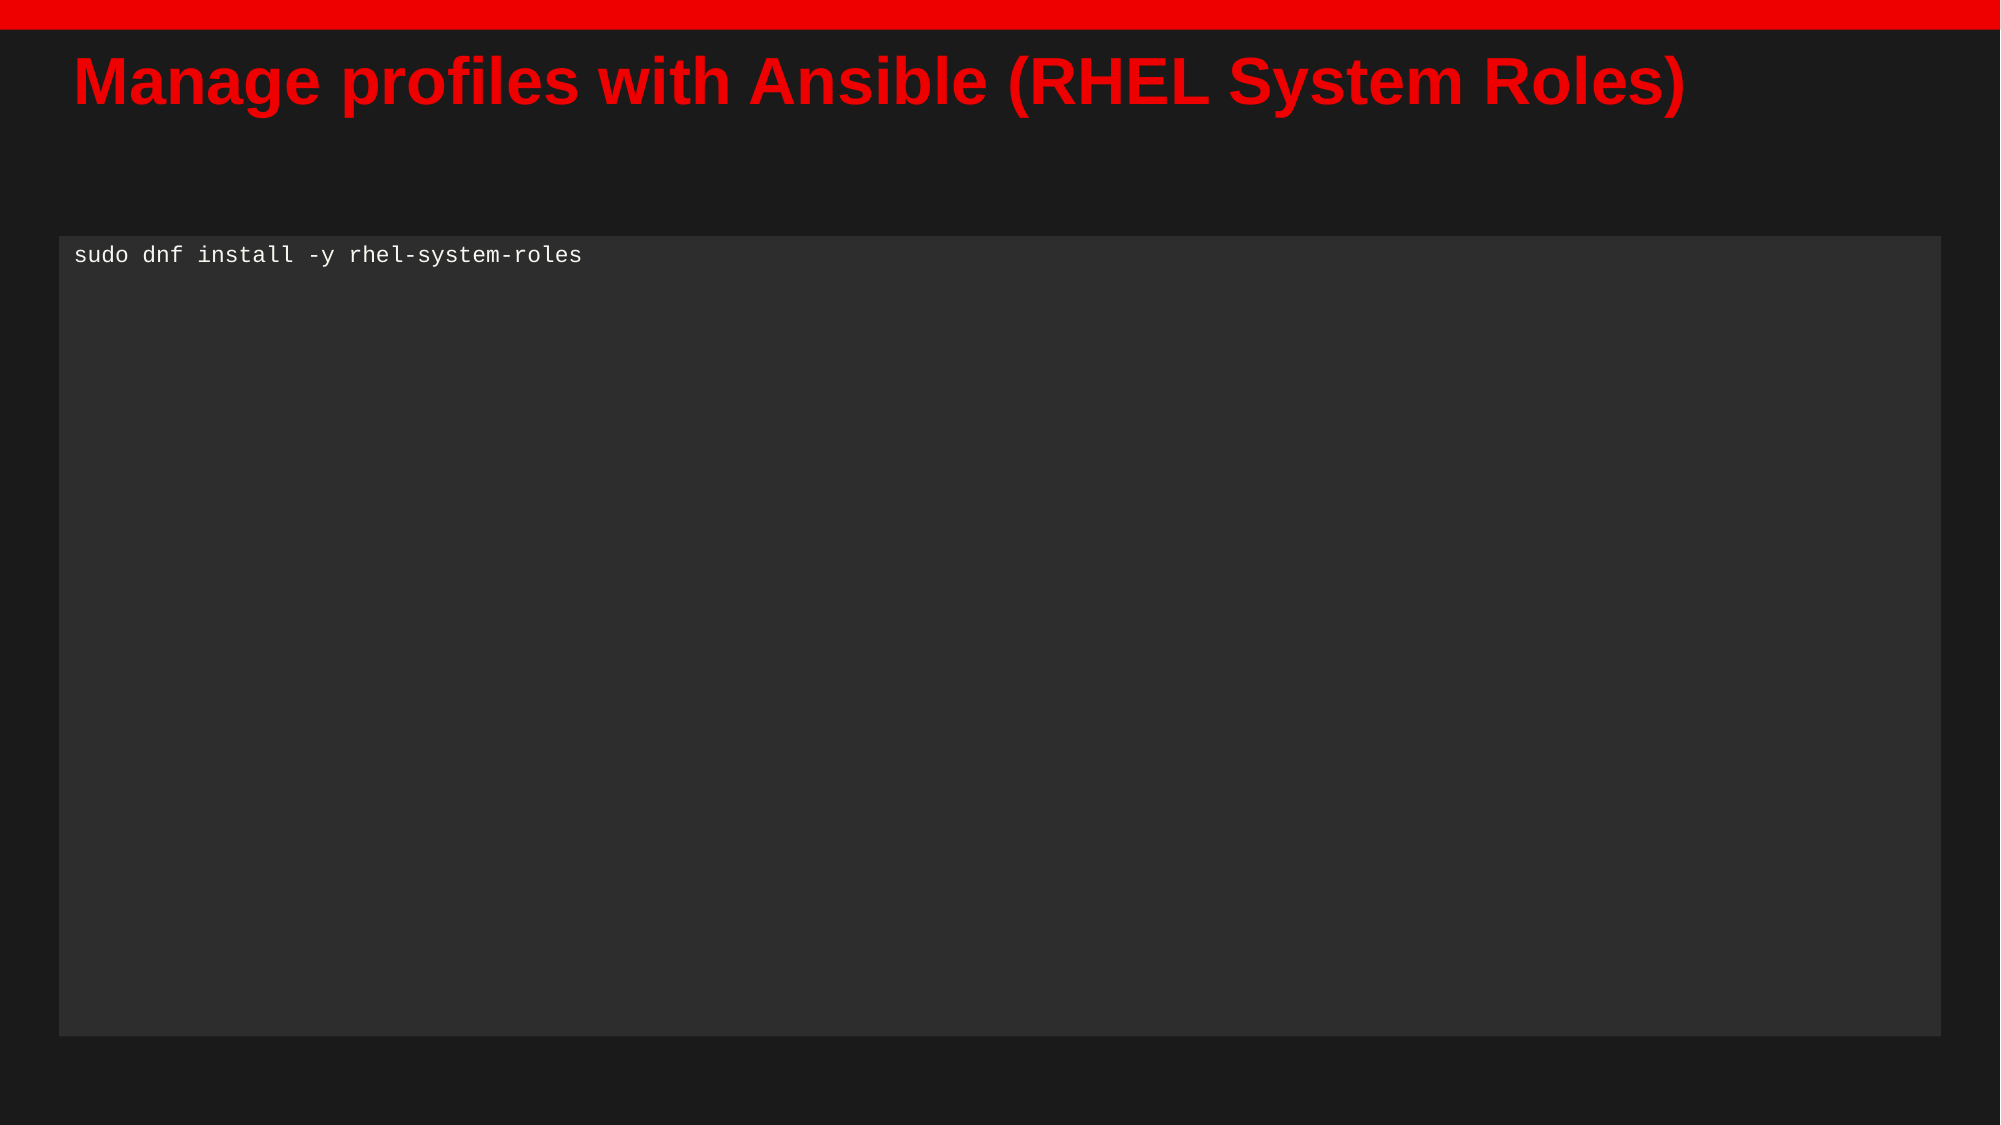

Manage profiles with Ansible (RHEL System Roles)
sudo dnf install -y rhel-system-roles